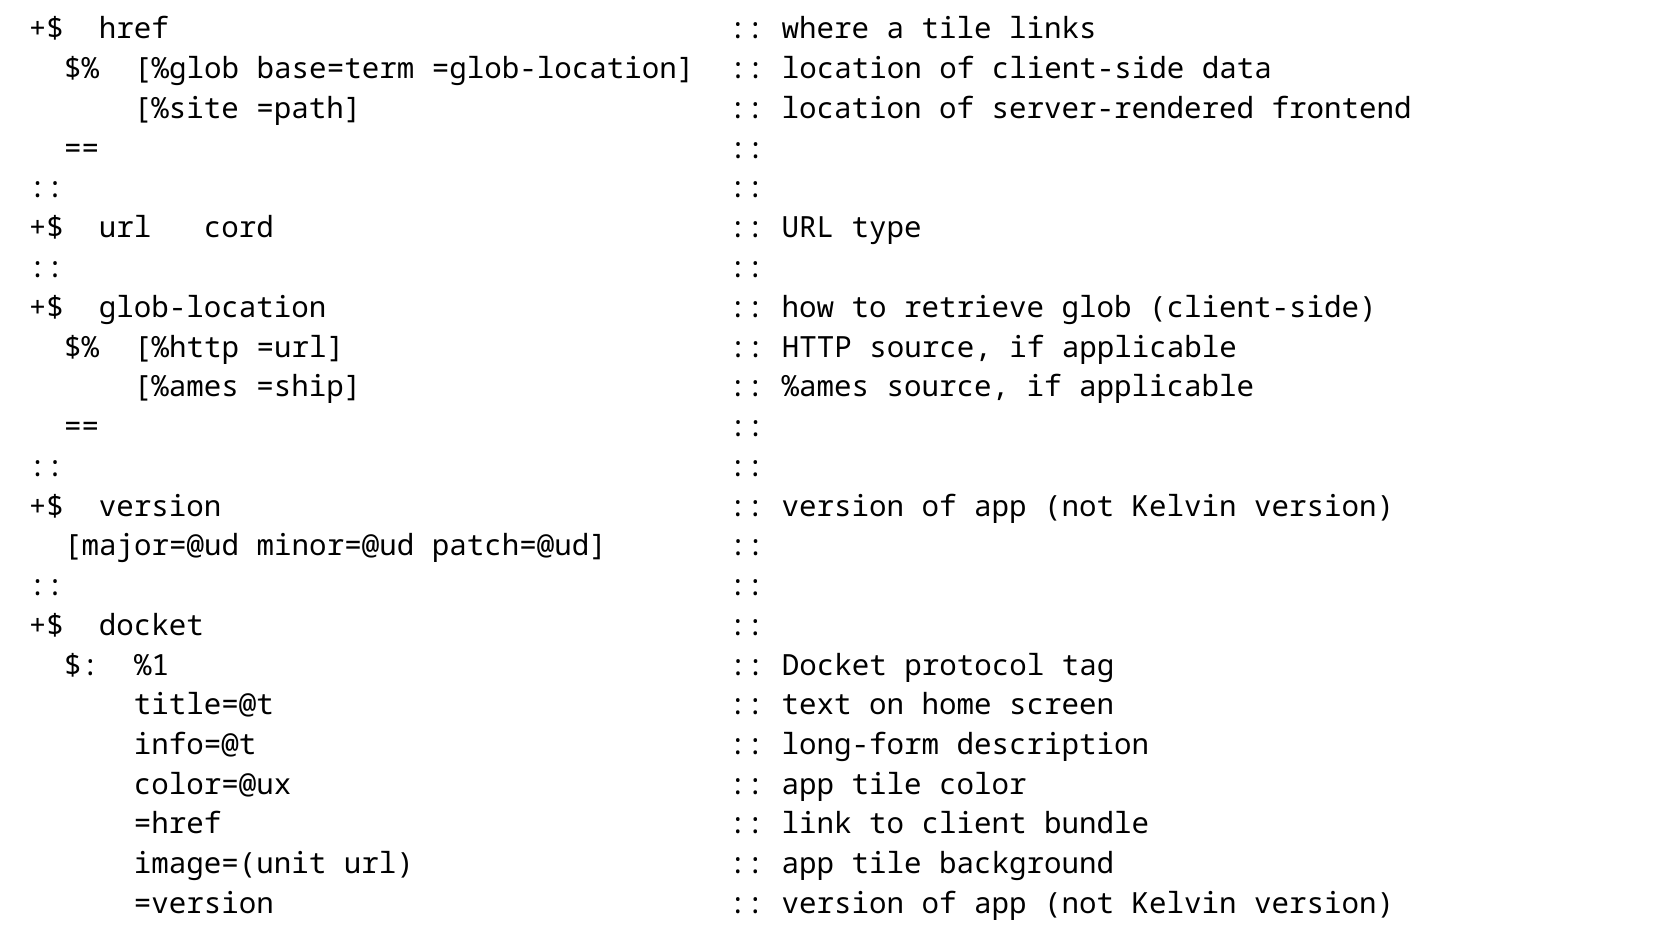

+$ href :: where a tile links
 $% [%glob base=term =glob-location] :: location of client-side data
 [%site =path] :: location of server-rendered frontend
 == ::
:: ::
+$ url cord :: URL type
:: ::
+$ glob-location :: how to retrieve glob (client-side)
 $% [%http =url] :: HTTP source, if applicable
 [%ames =ship] :: %ames source, if applicable
 == ::
:: ::
+$ version :: version of app (not Kelvin version)
 [major=@ud minor=@ud patch=@ud] ::
:: ::
+$ docket ::
 $: %1 :: Docket protocol tag
 title=@t :: text on home screen
 info=@t :: long-form description
 color=@ux :: app tile color
 =href :: link to client bundle
 image=(unit url) :: app tile background
 =version :: version of app (not Kelvin version)
 website=url :: URL to open on click
 license=cord :: software release license
 == ::